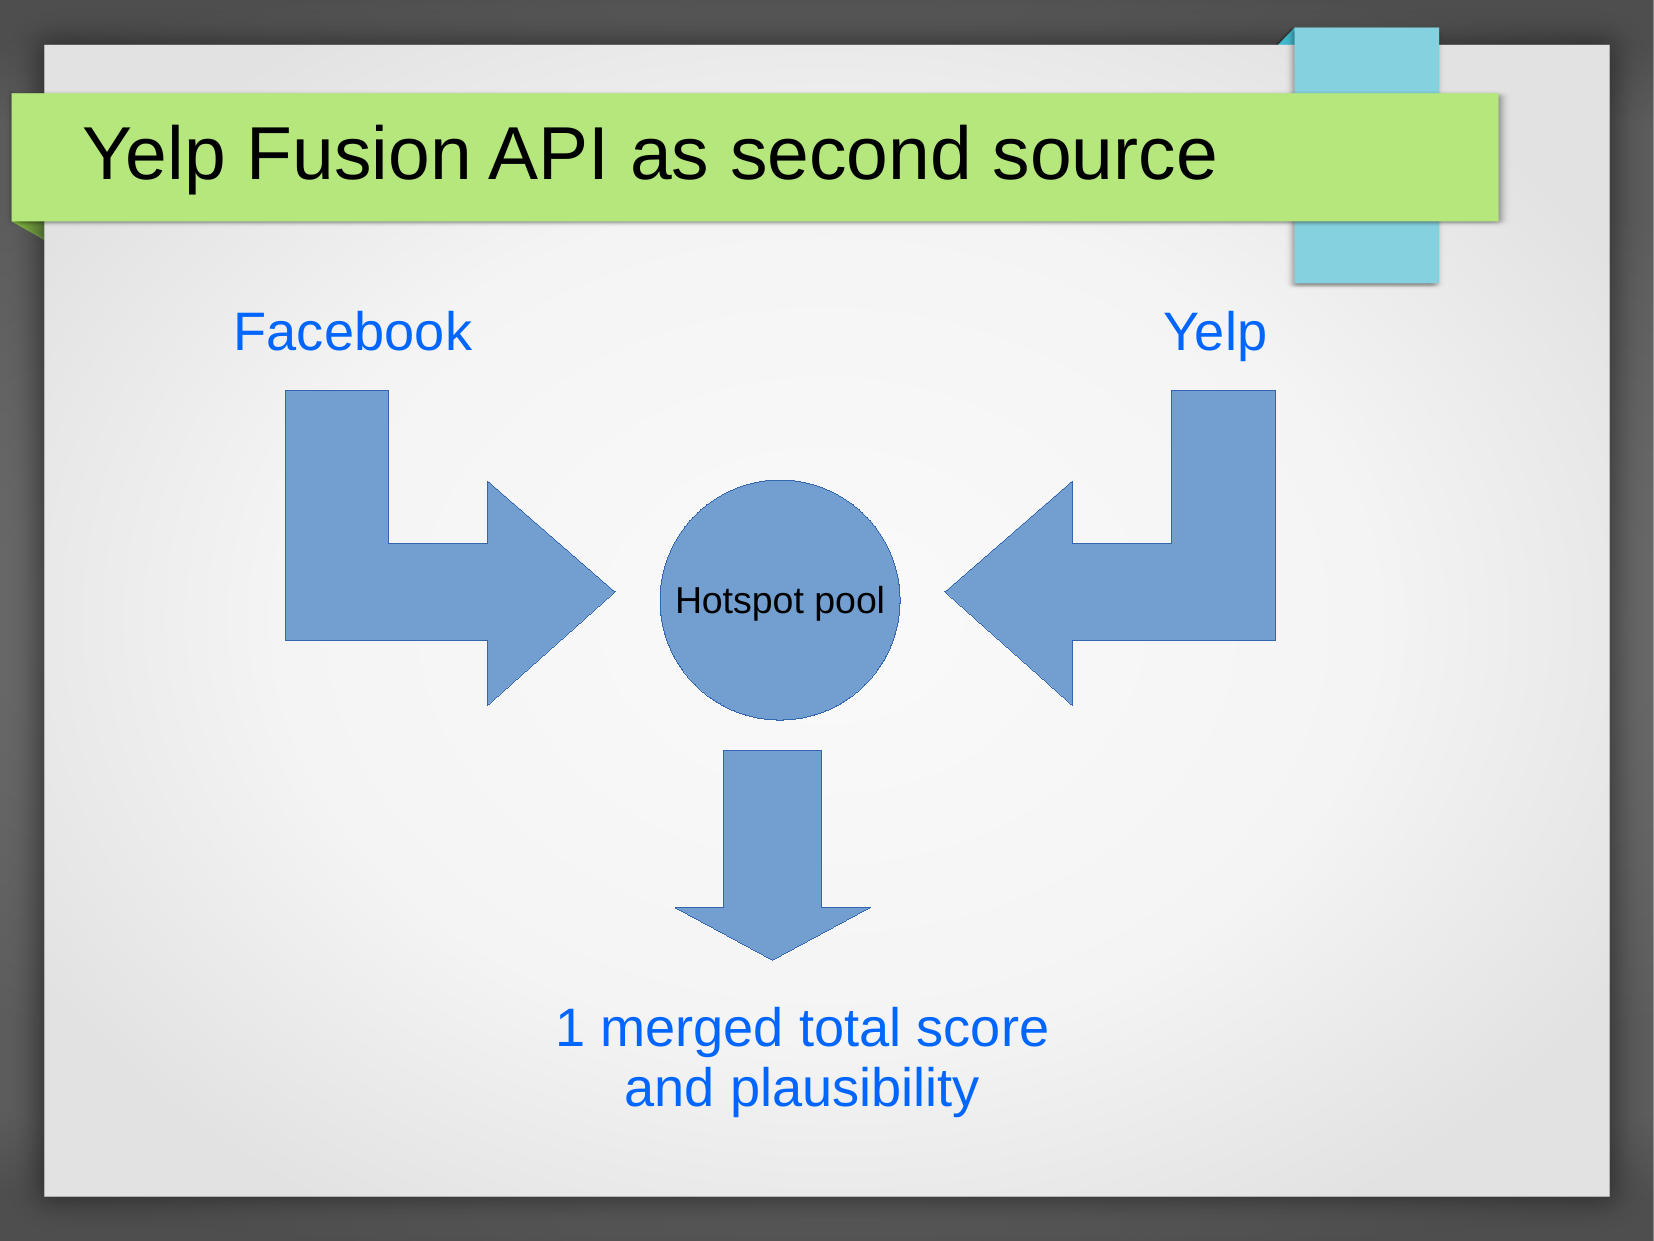

# Yelp Fusion API as second source
Facebook
Yelp
Hotspot pool
1 merged total score and plausibility